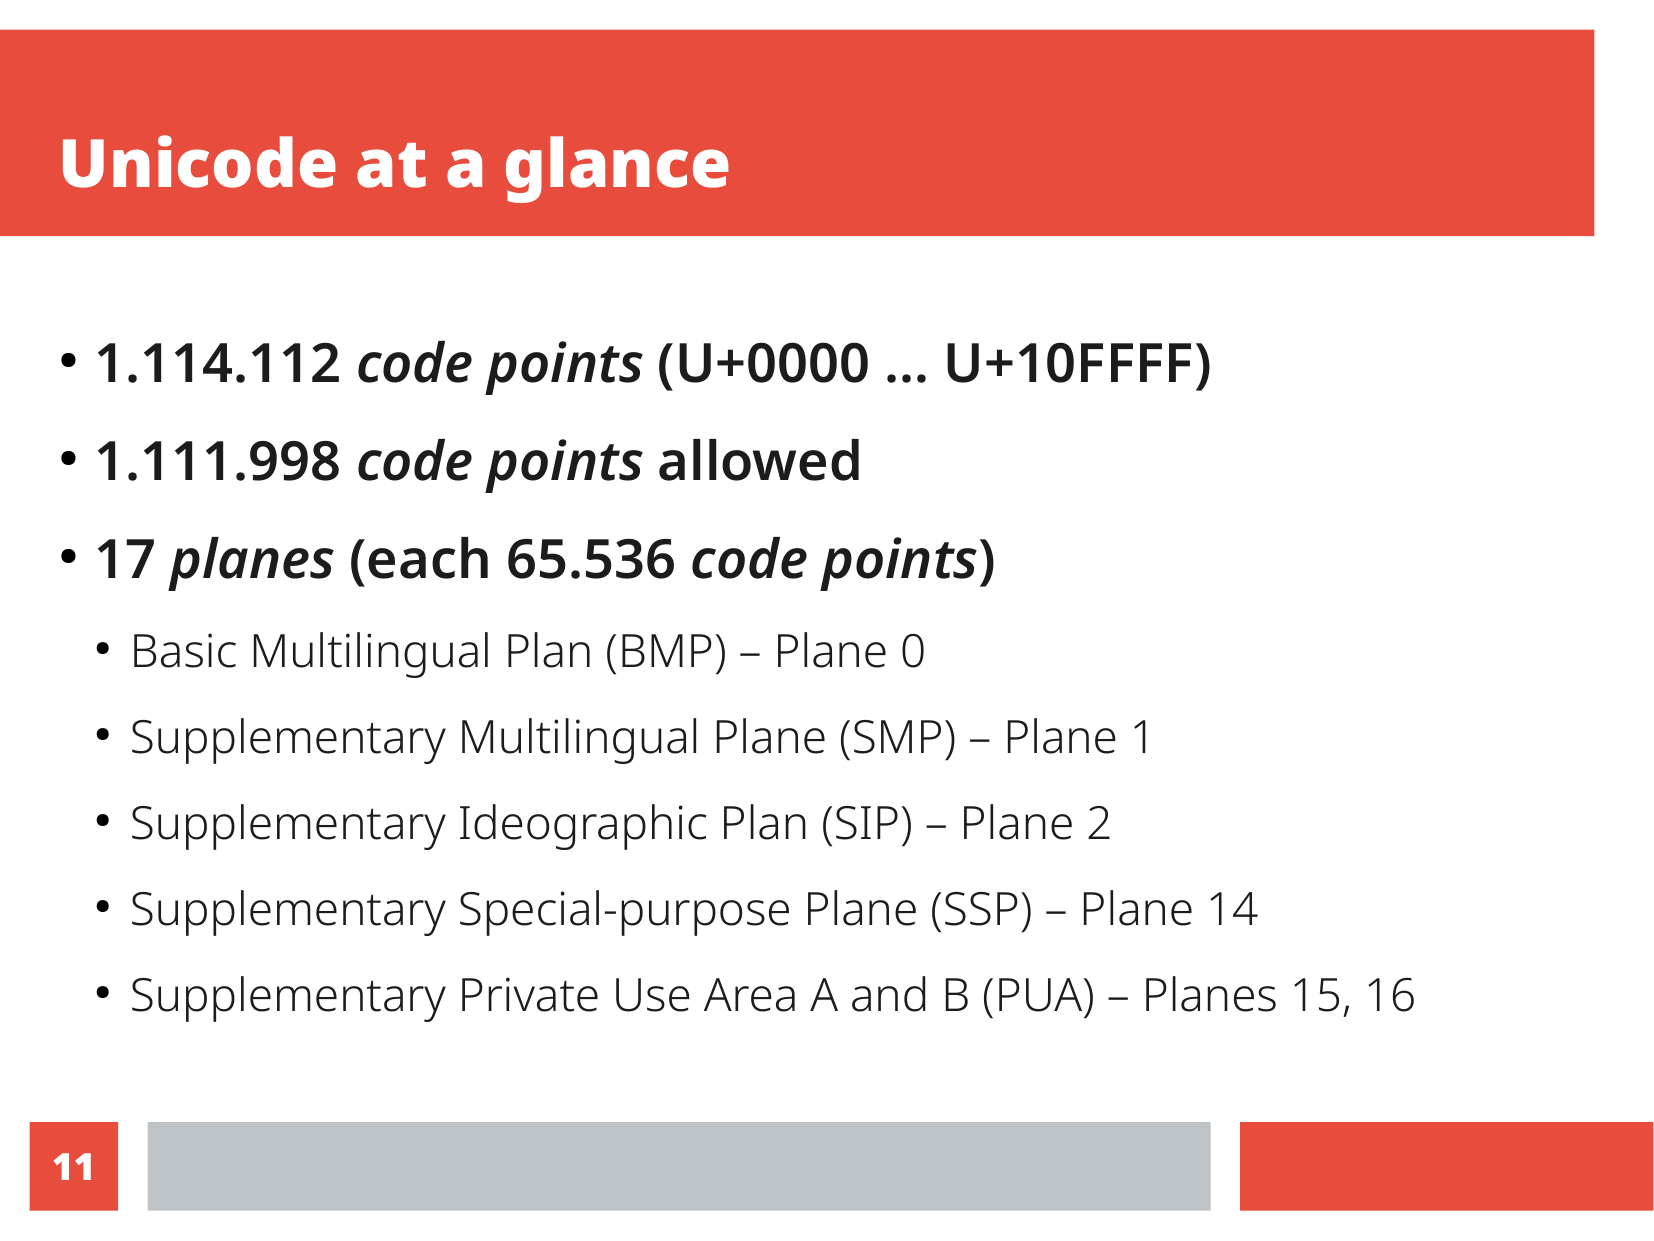

# Unicode at a glance
1.114.112 code points (U+0000 … U+10FFFF)
1.111.998 code points allowed
17 planes (each 65.536 code points)
Basic Multilingual Plan (BMP) – Plane 0
Supplementary Multilingual Plane (SMP) – Plane 1
Supplementary Ideographic Plan (SIP) – Plane 2
Supplementary Special-purpose Plane (SSP) – Plane 14
Supplementary Private Use Area A and B (PUA) – Planes 15, 16
11